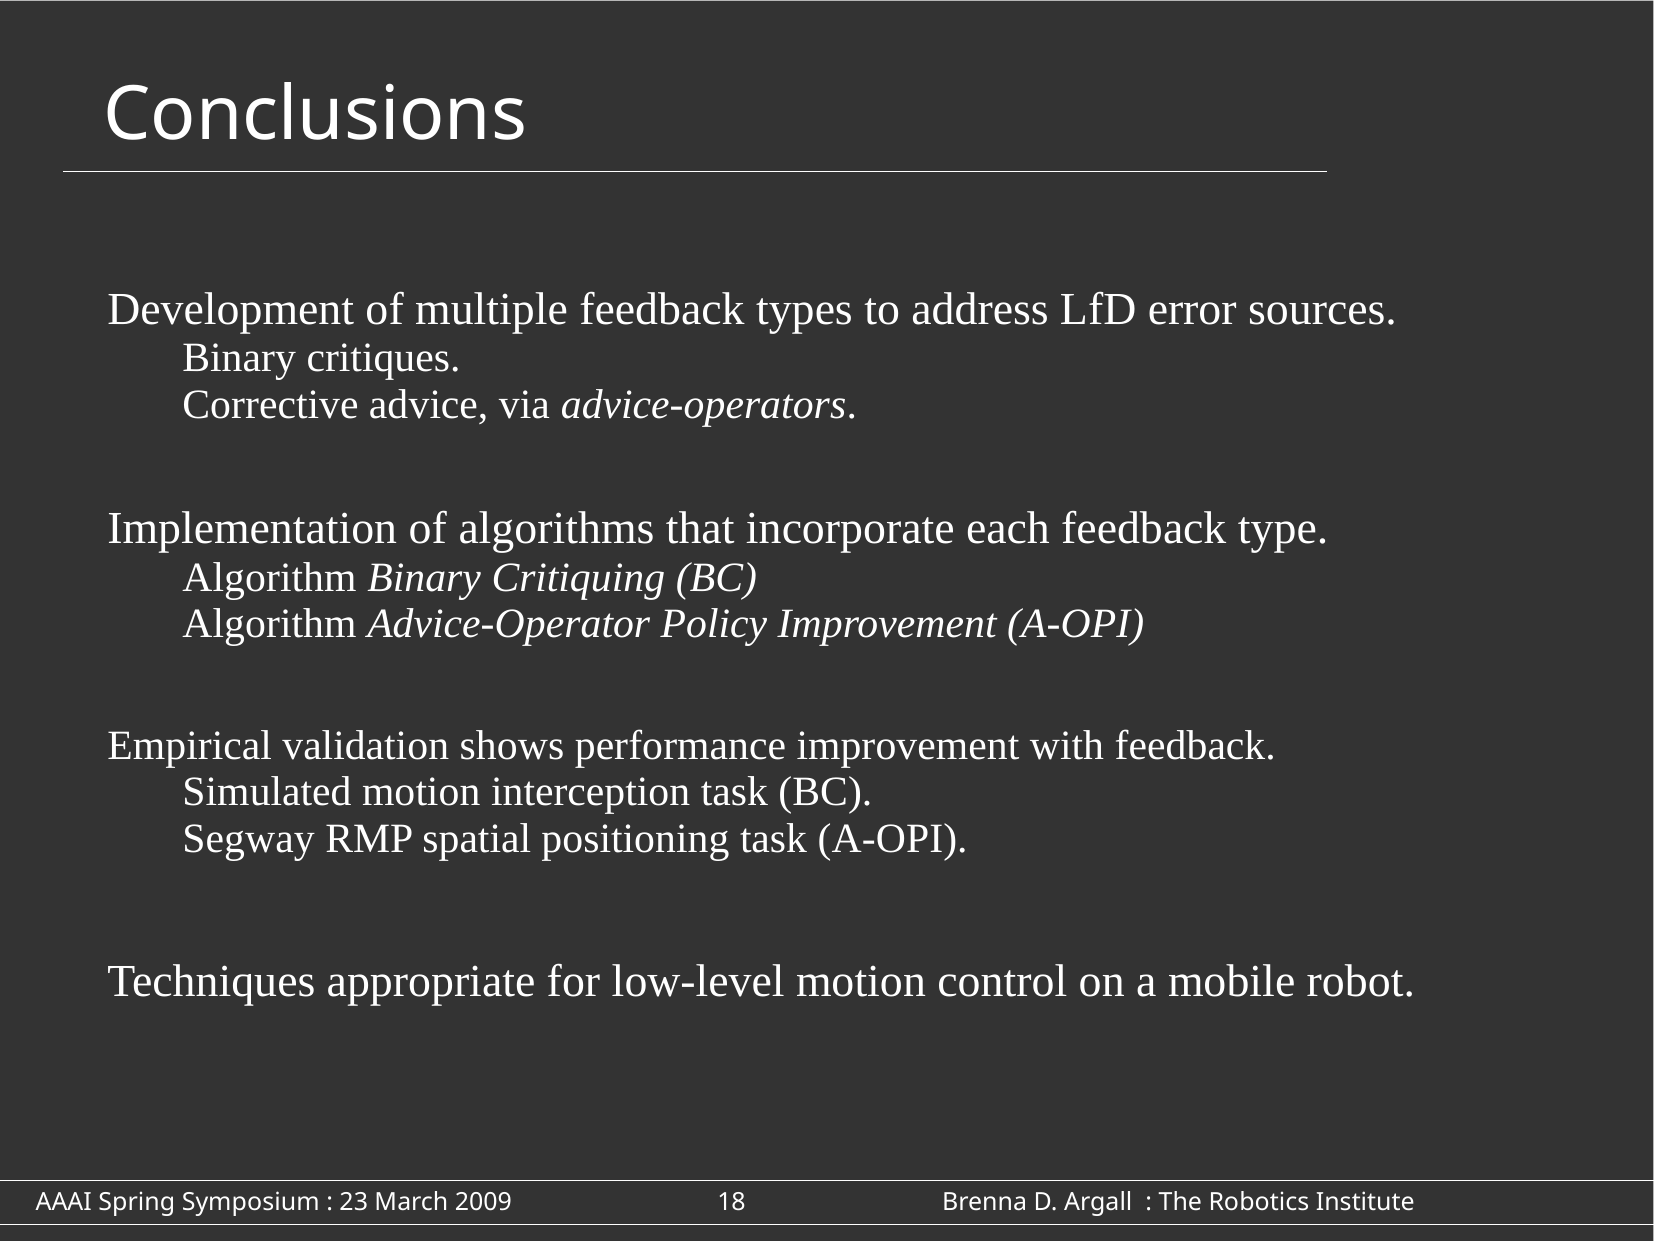

Conclusions
 AAAI Spring Symposium : 23 March 2009 Brenna D. Argall : The Robotics Institute
Development of multiple feedback types to address LfD error sources.
	Binary critiques.
	Corrective advice, via advice-operators.
Implementation of algorithms that incorporate each feedback type.
	Algorithm Binary Critiquing (BC)
	Algorithm Advice-Operator Policy Improvement (A-OPI)
Empirical validation shows performance improvement with feedback.
	Simulated motion interception task (BC).
	Segway RMP spatial positioning task (A-OPI).
Techniques appropriate for low-level motion control on a mobile robot.